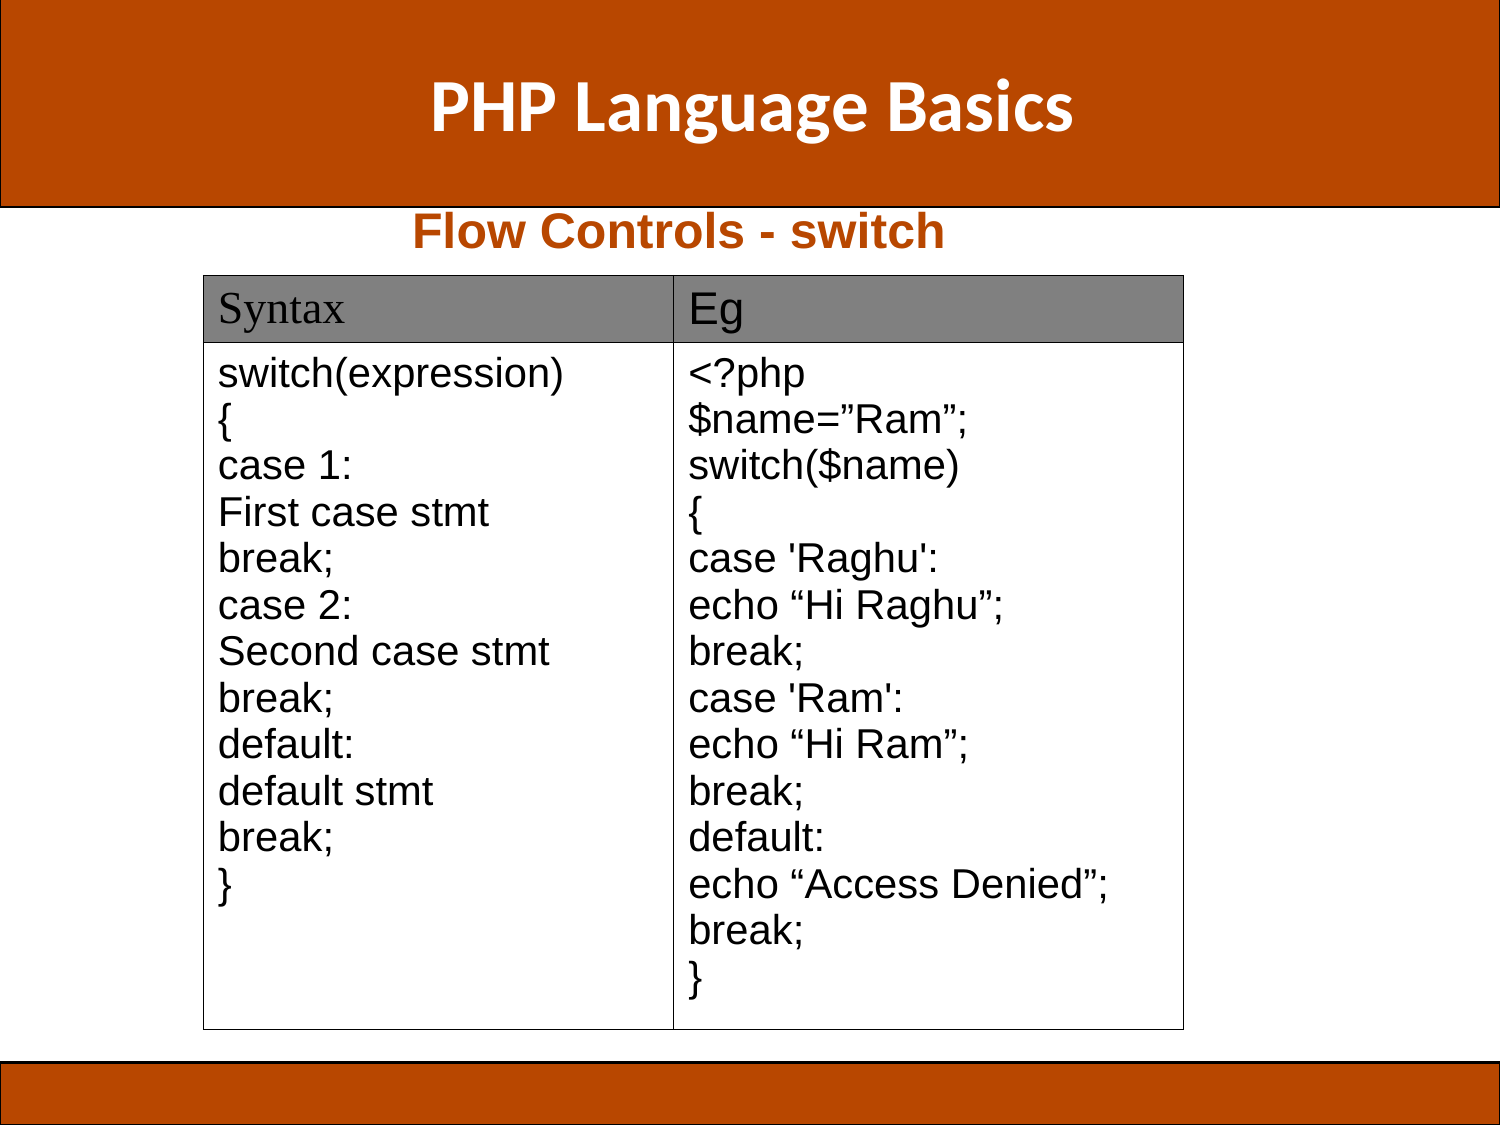

PHP Language Basics
# Flow Controls - switch
| Syntax | Eg |
| --- | --- |
| switch(expression) { case 1: First case stmt break; case 2: Second case stmt break; default: default stmt break; } | <?php $name=”Ram”; switch($name) { case 'Raghu': echo “Hi Raghu”; break; case 'Ram': echo “Hi Ram”; break; default: echo “Access Denied”; break; } |